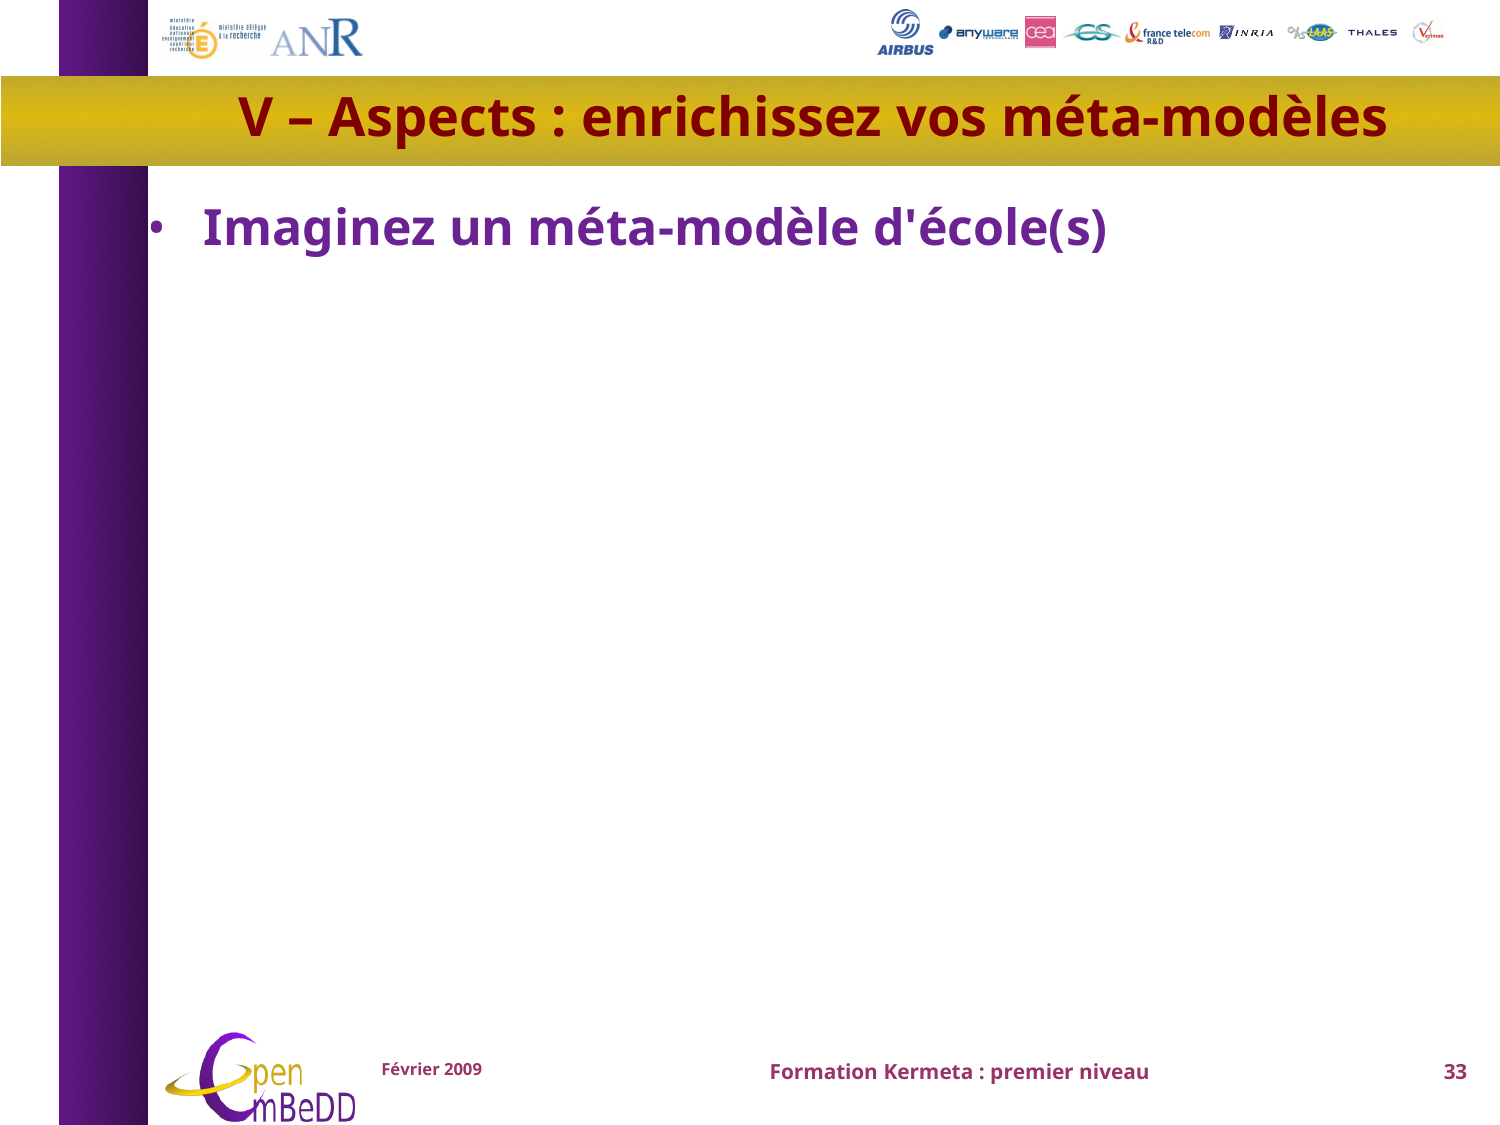

# V – Aspects : enrichissez vos méta-modèles
Imaginez un méta-modèle d'école(s)
Pied de page
Pied de page fixe
33